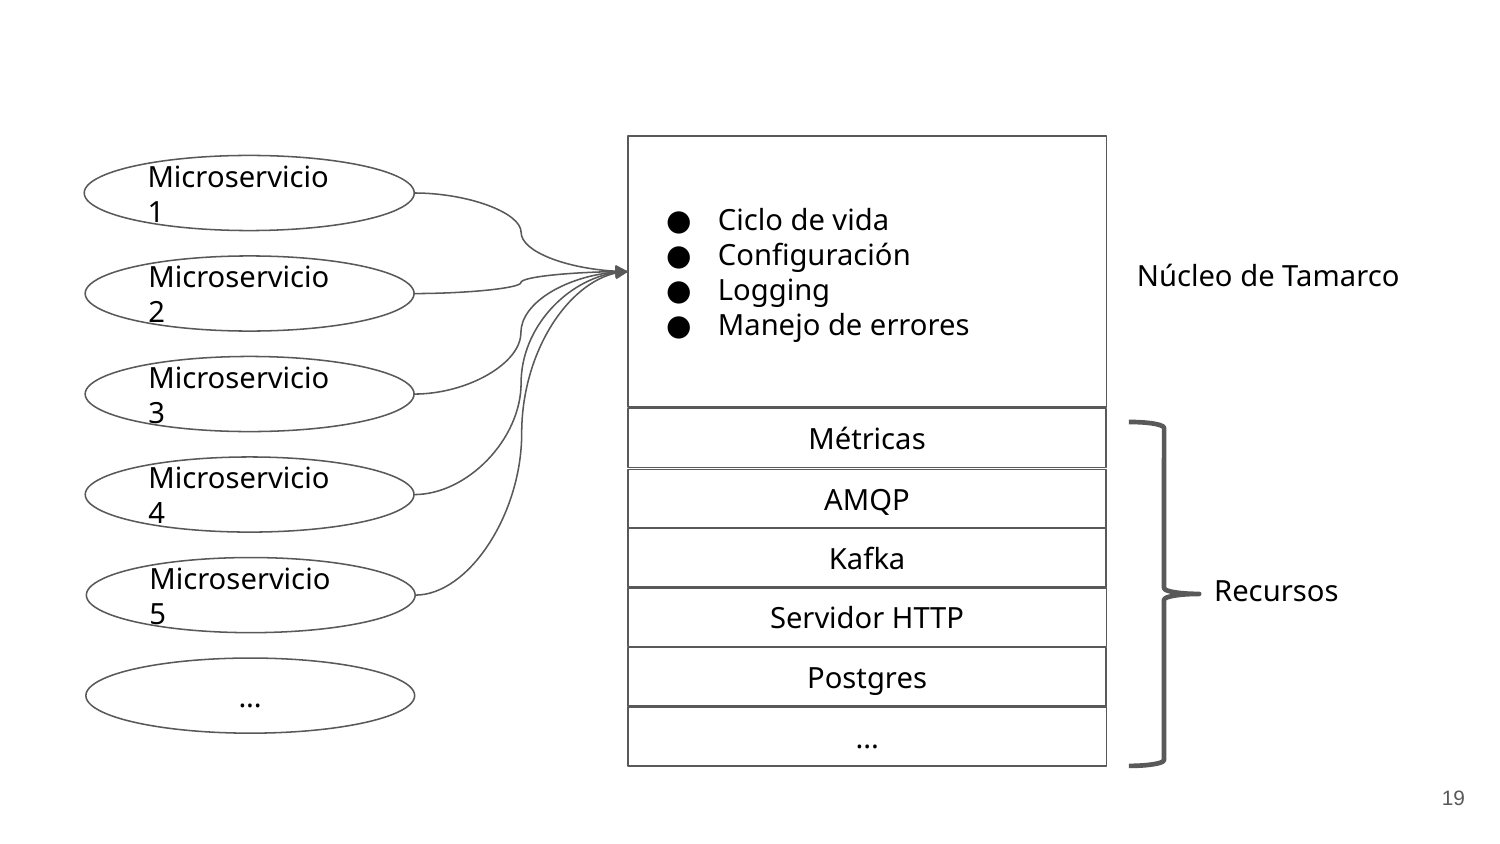

Ciclo de vida
Configuración
Logging
Manejo de errores
Microservicio 1
Núcleo de Tamarco
Microservicio 2
Microservicio 3
Métricas
Microservicio 4
AMQP
Kafka
Microservicio 5
Recursos
Servidor HTTP
Postgres
...
...